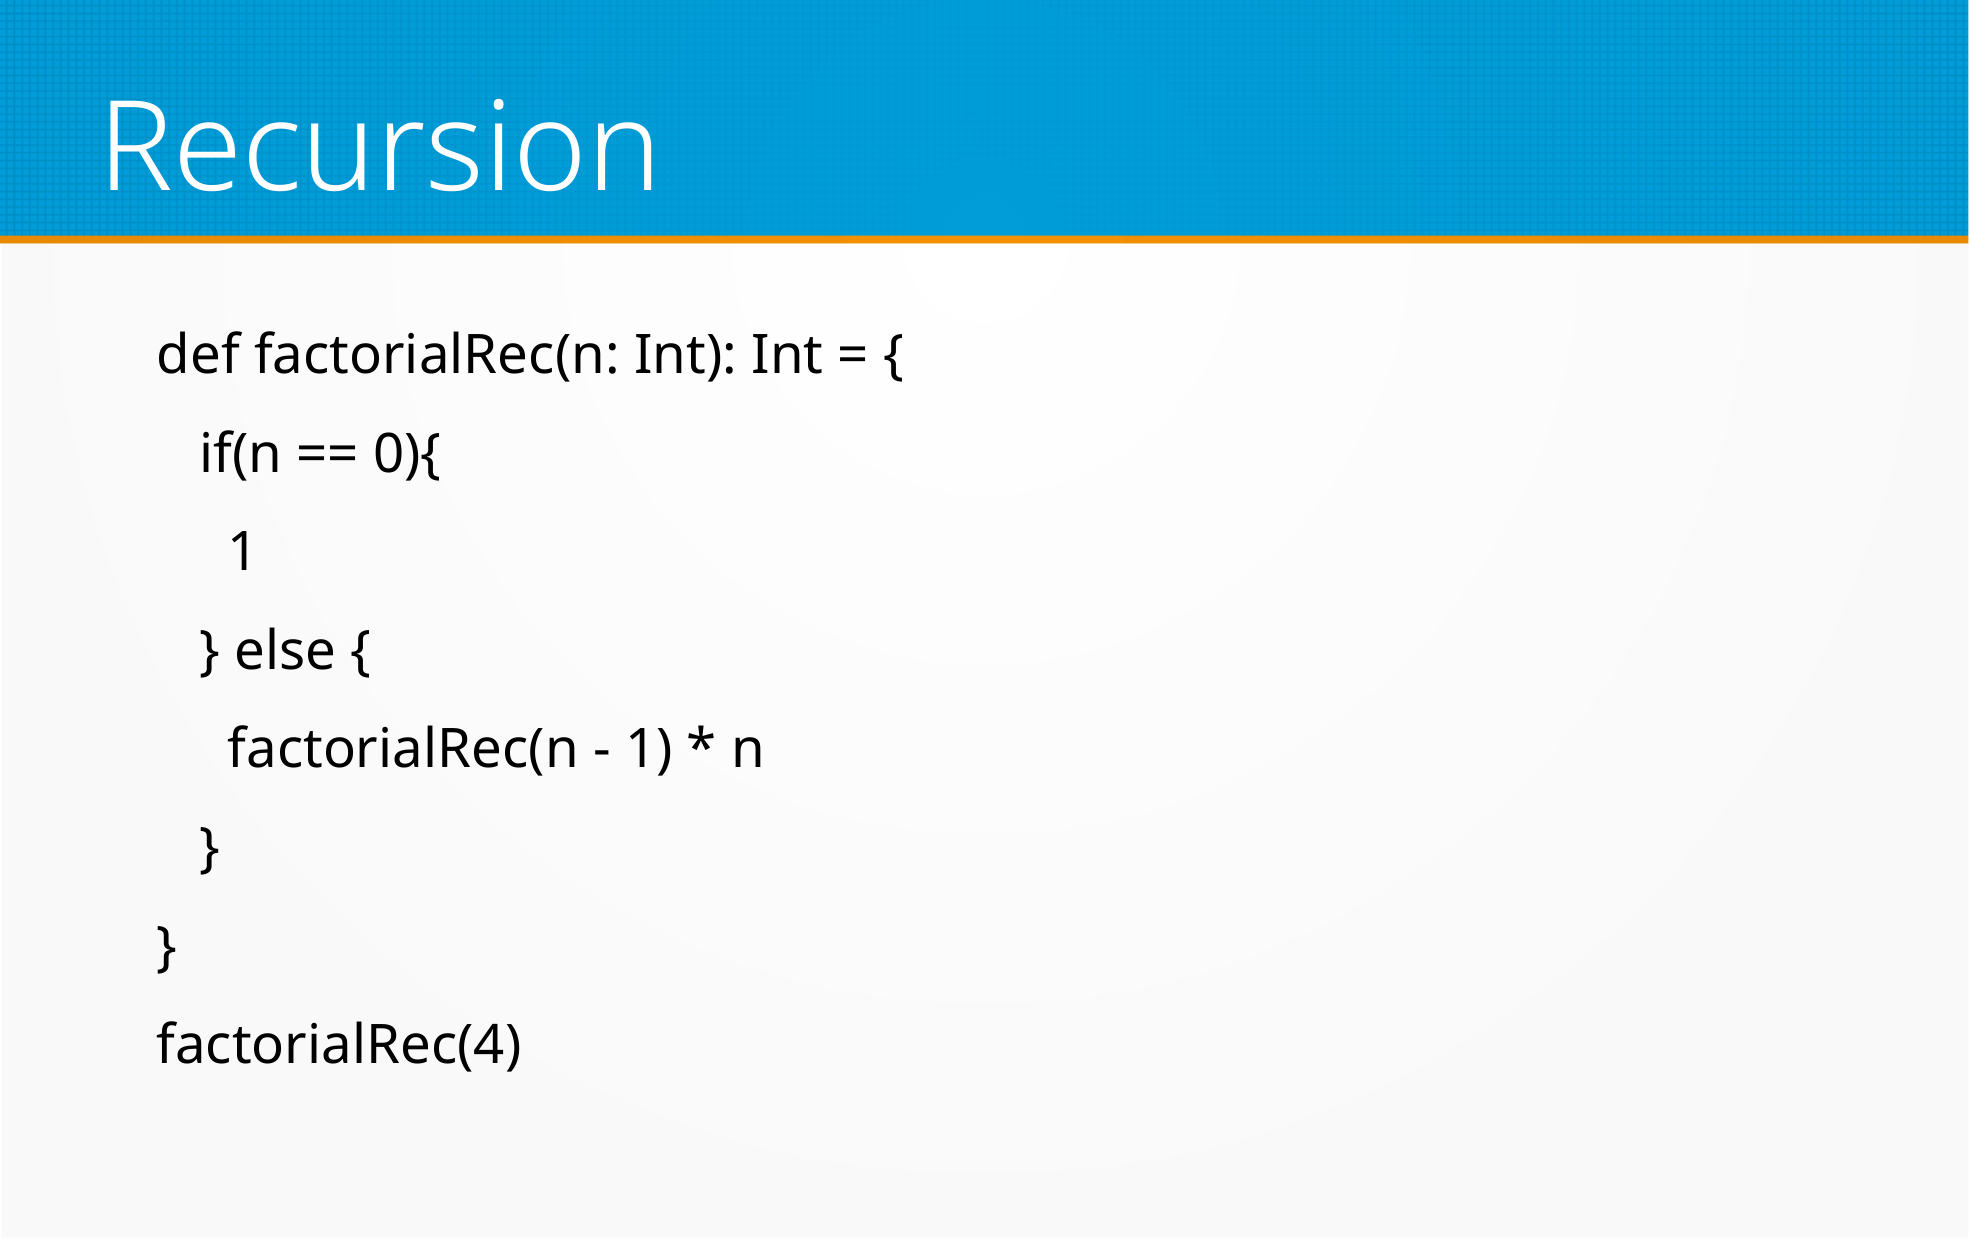

# Recursion
def factorialRec(n: Int): Int = {
 if(n == 0){
 1
 } else {
 factorialRec(n - 1) * n
 }
}
factorialRec(4)